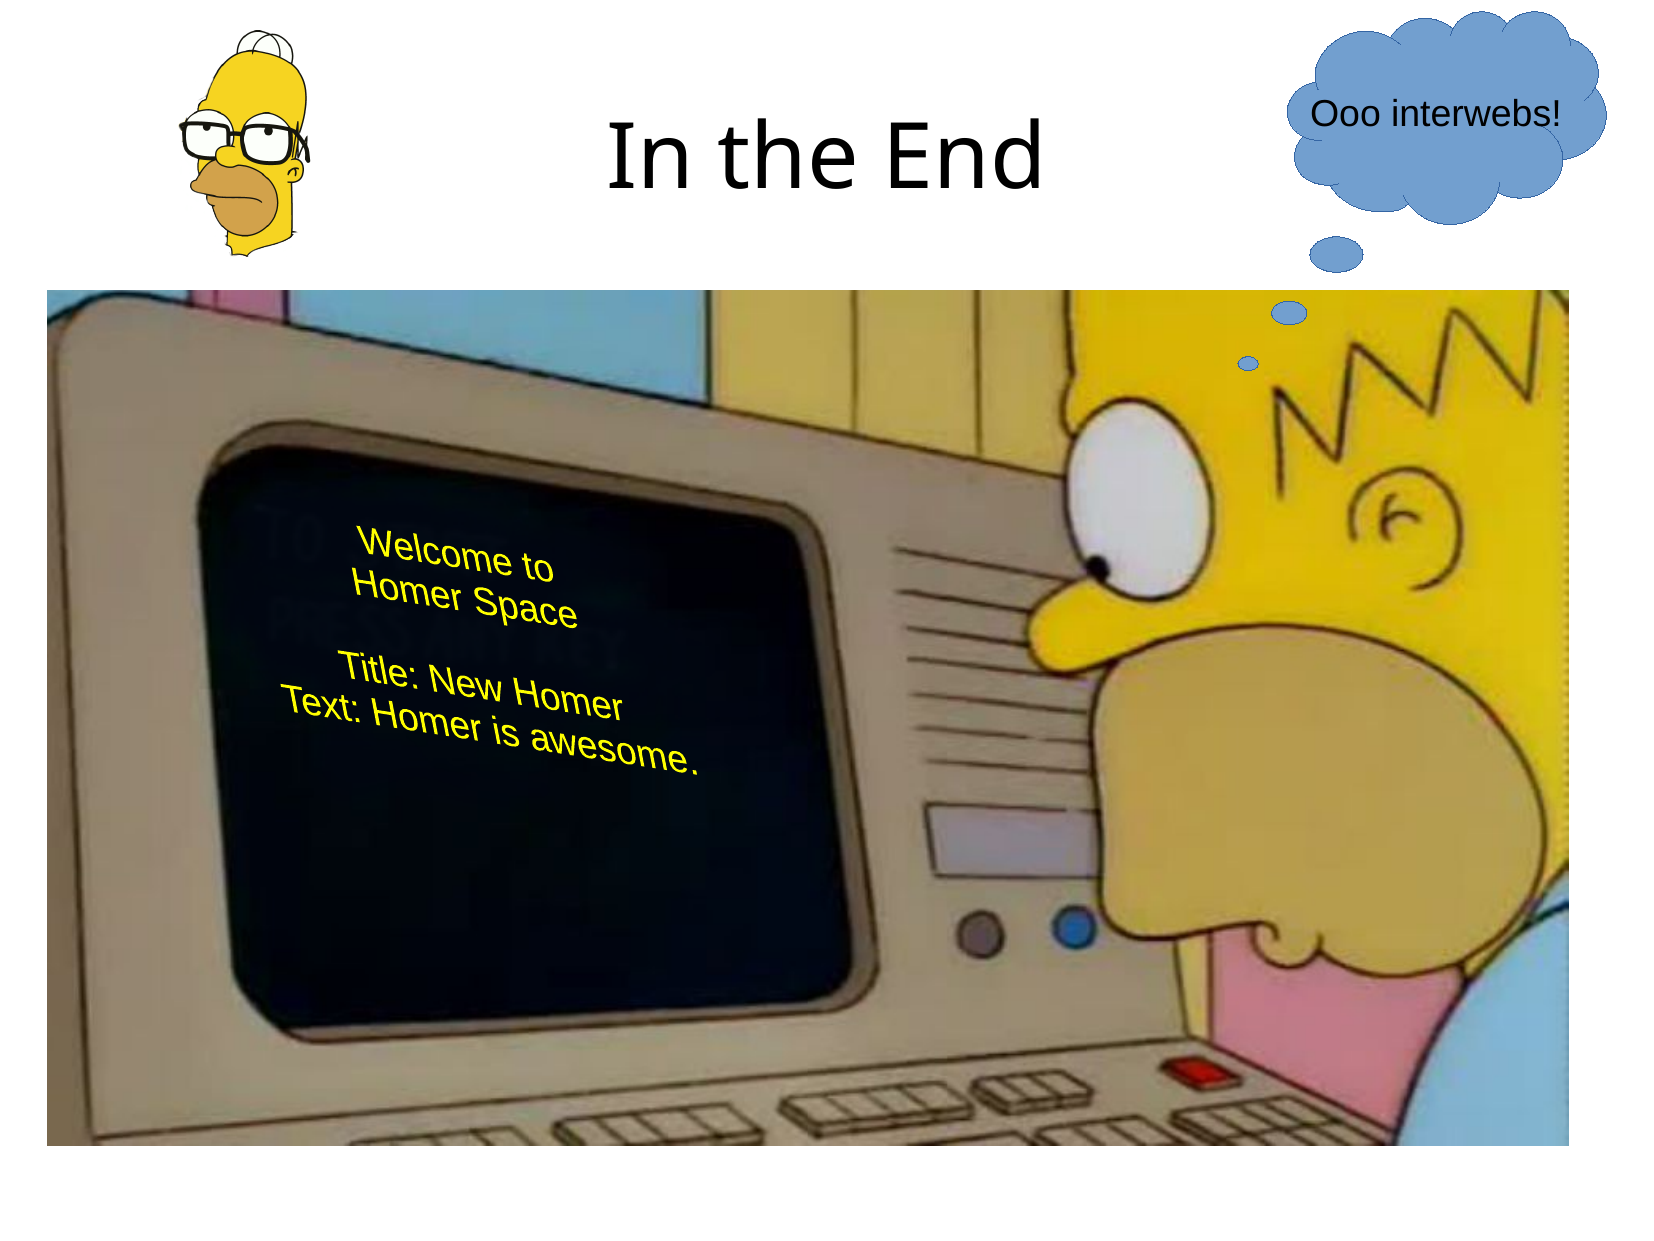

Ooo interwebs!
# In the End
Welcome to
Homer Space
Title: New Homer
Text: Homer is awesome.